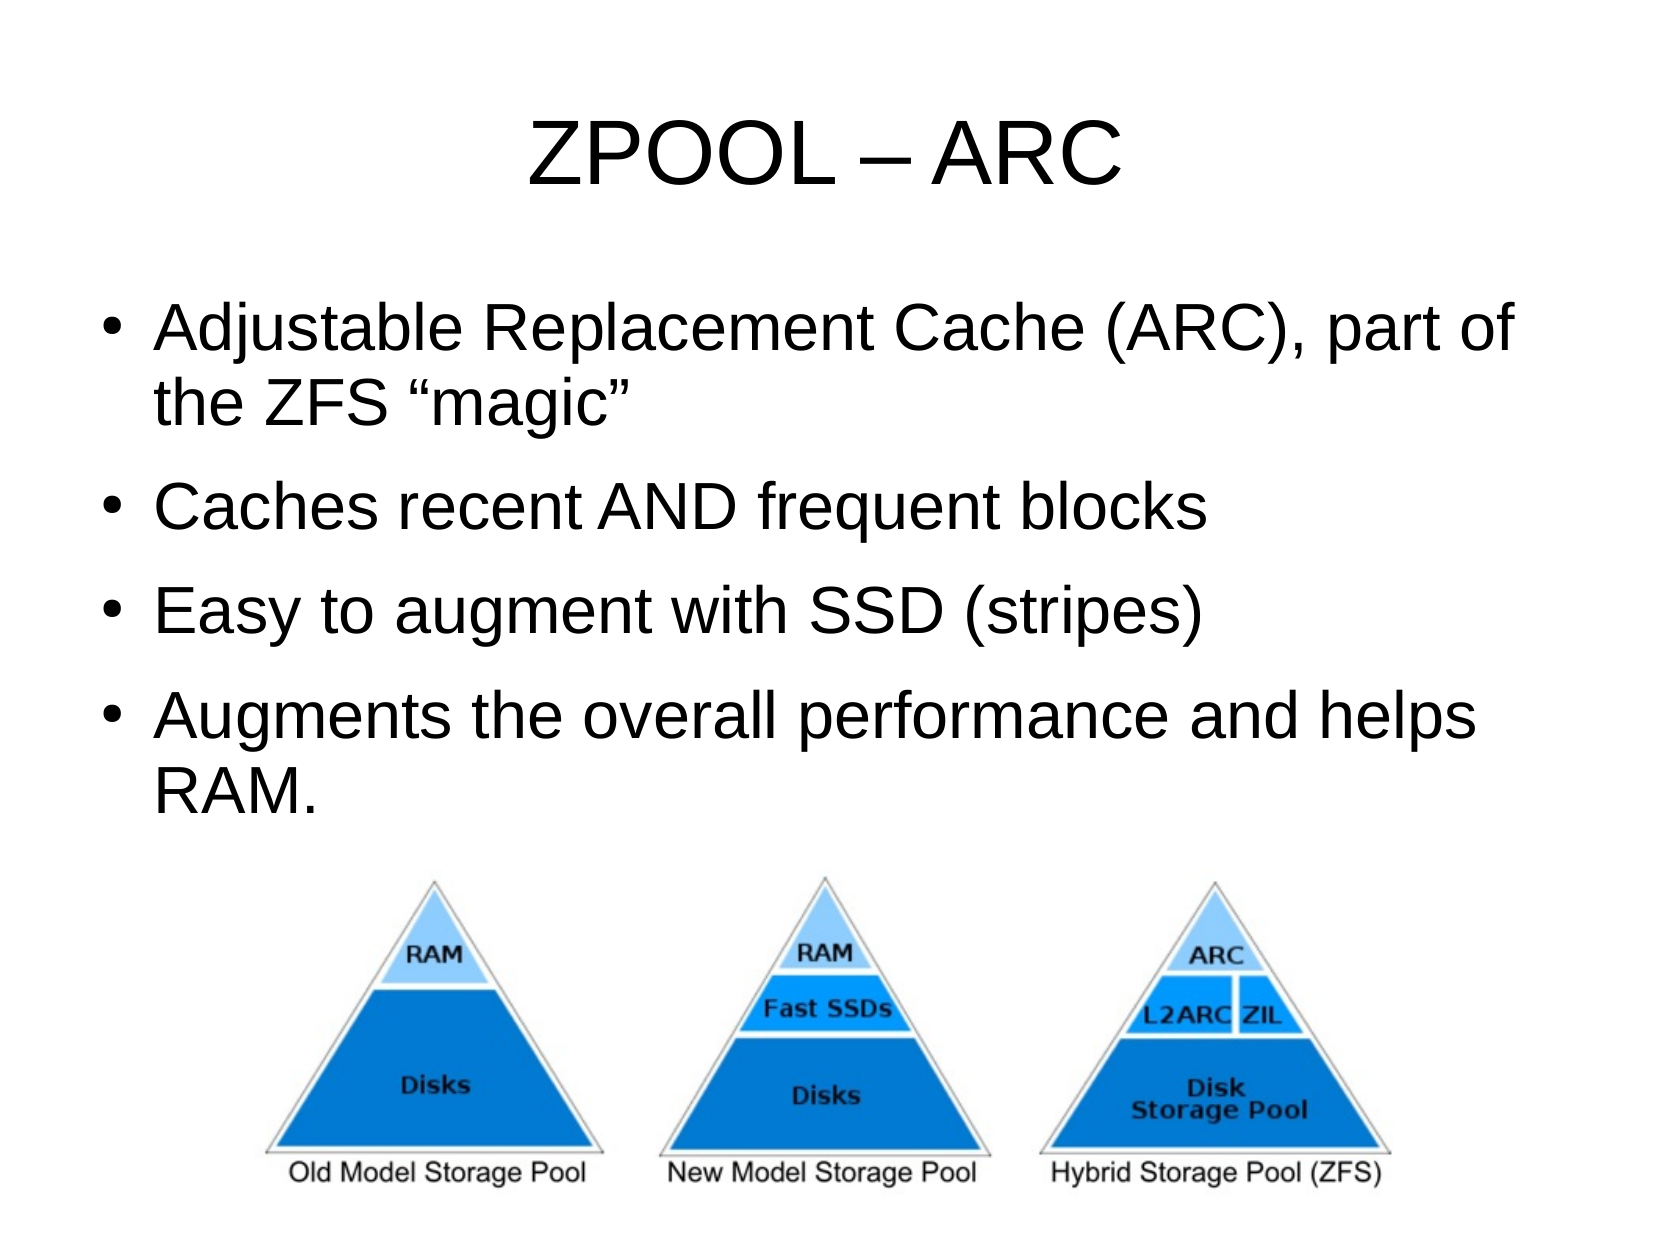

# ZPOOL – ARC
Adjustable Replacement Cache (ARC), part of the ZFS “magic”
Caches recent AND frequent blocks
Easy to augment with SSD (stripes)
Augments the overall performance and helps RAM.